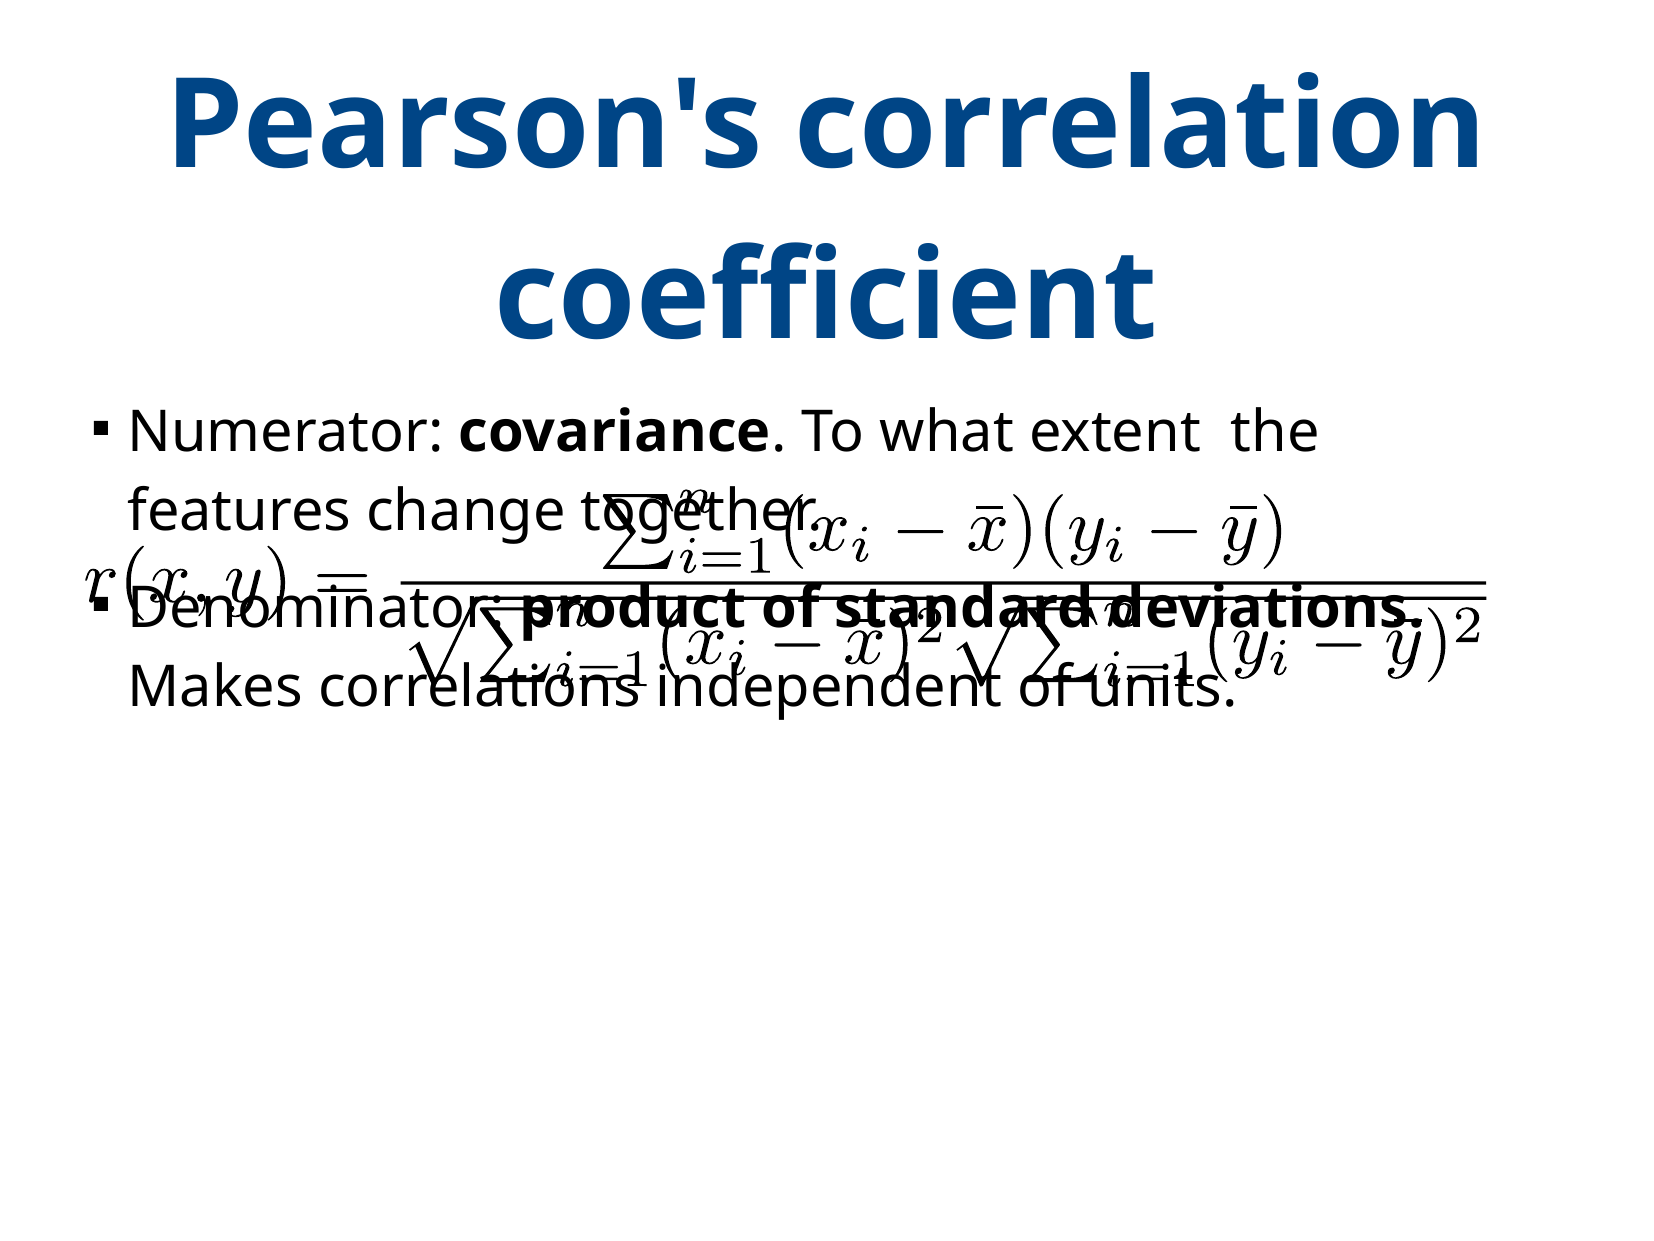

# Pearson's correlation coefficient
Numerator: covariance. To what extent the features change together.
Denominator: product of standard deviations. Makes correlations independent of units.